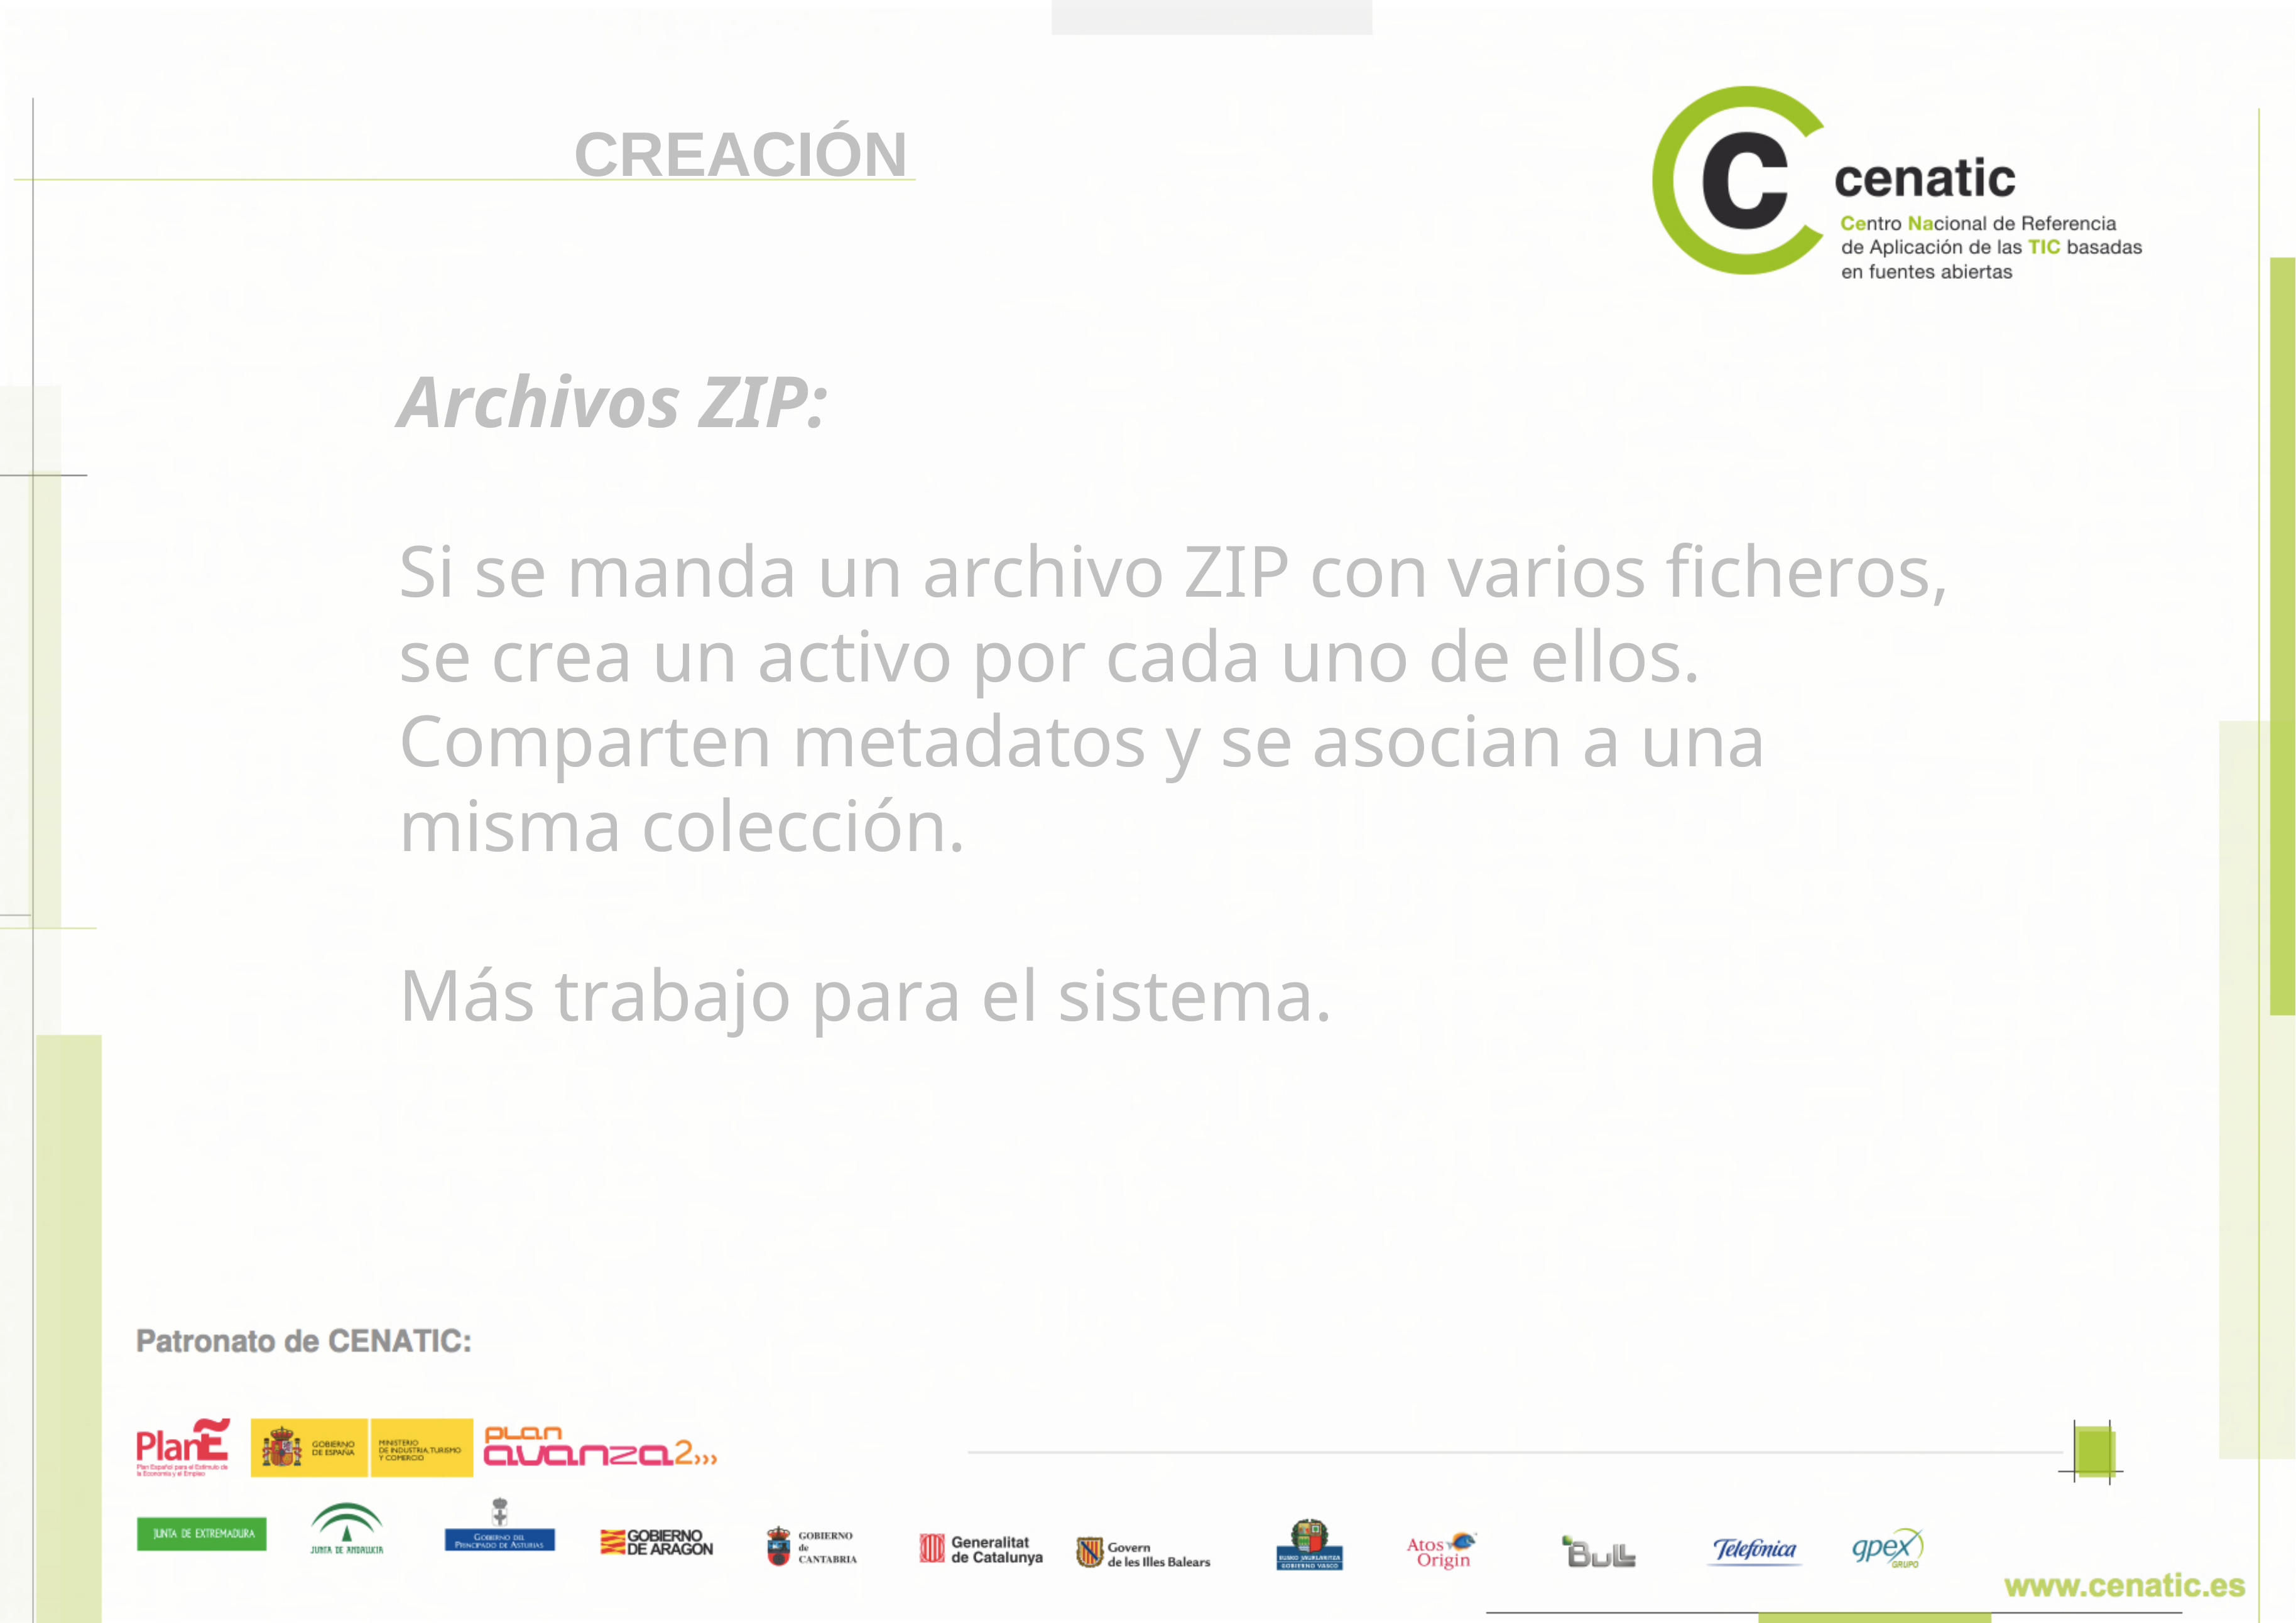

CREACIÓN
Archivos ZIP:
Si se manda un archivo ZIP con varios ficheros, se crea un activo por cada uno de ellos. Comparten metadatos y se asocian a una misma colección.
Más trabajo para el sistema.